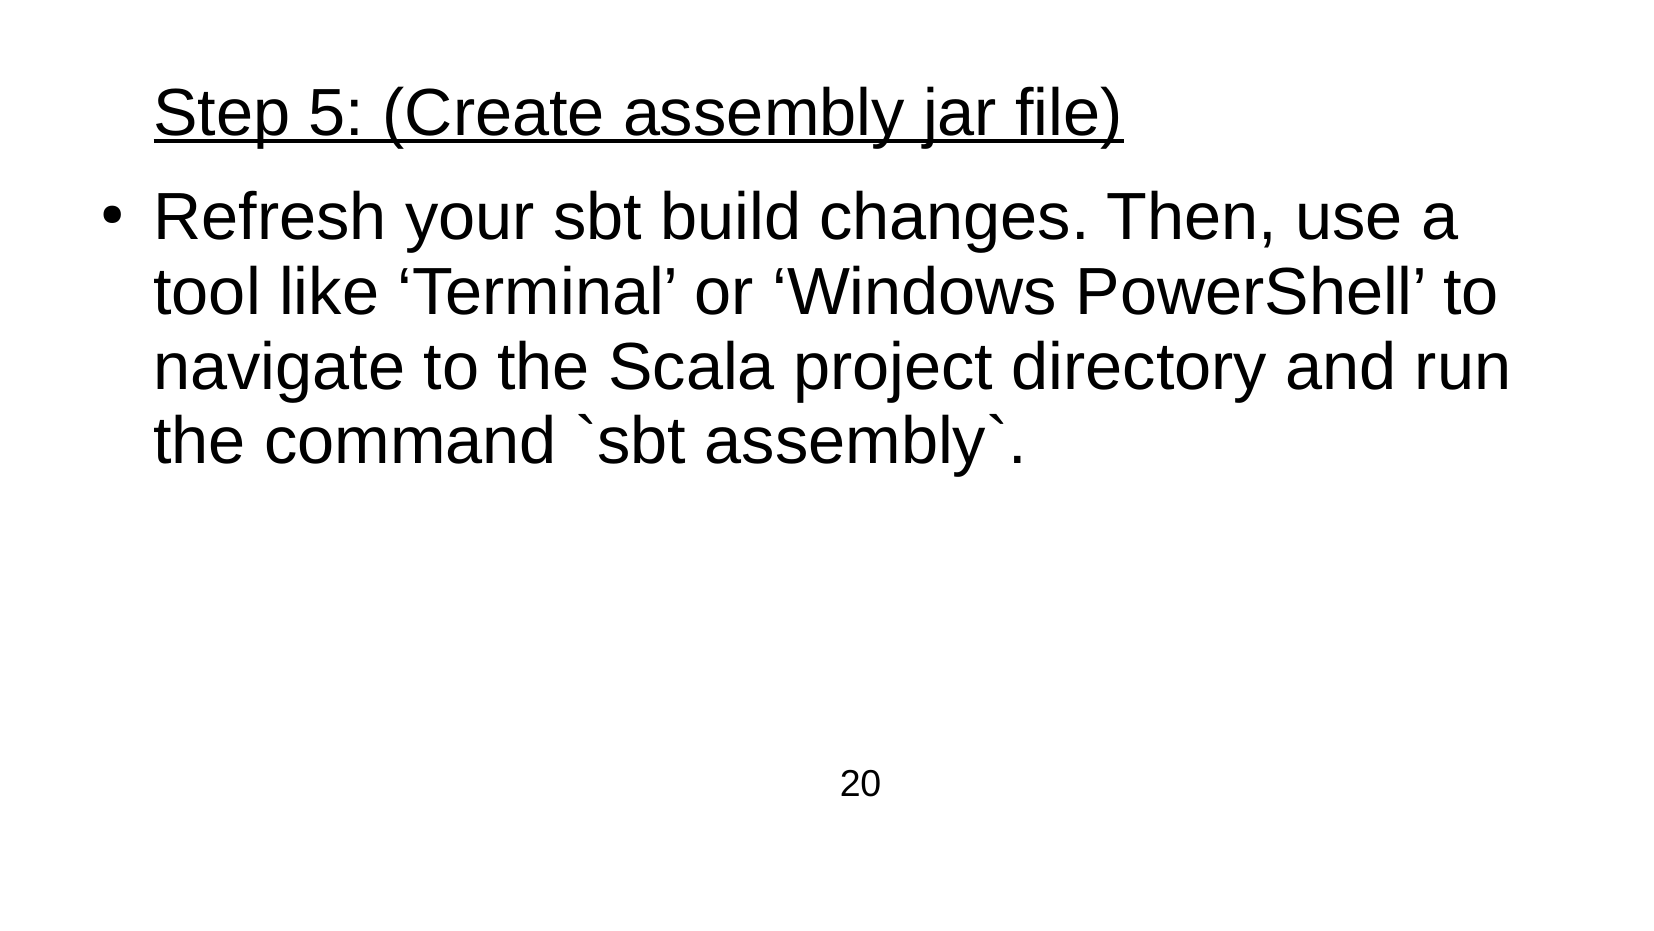

# Step 5: (Create assembly jar file)
Refresh your sbt build changes. Then, use a tool like ‘Terminal’ or ‘Windows PowerShell’ to navigate to the Scala project directory and run the command `sbt assembly`.